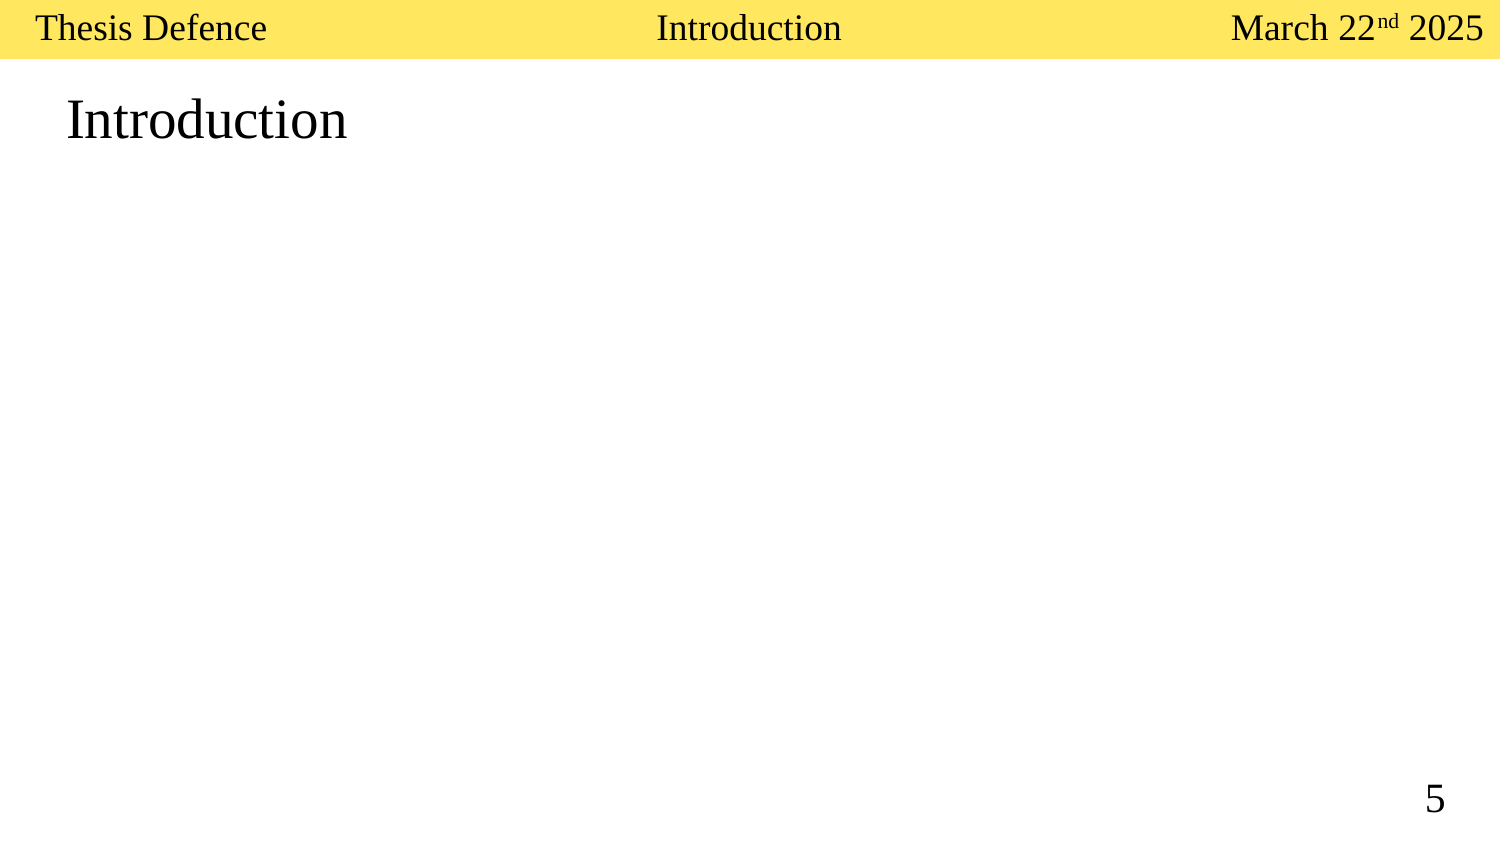

Thesis Defence Introduction March 22nd 2025
# Introduction